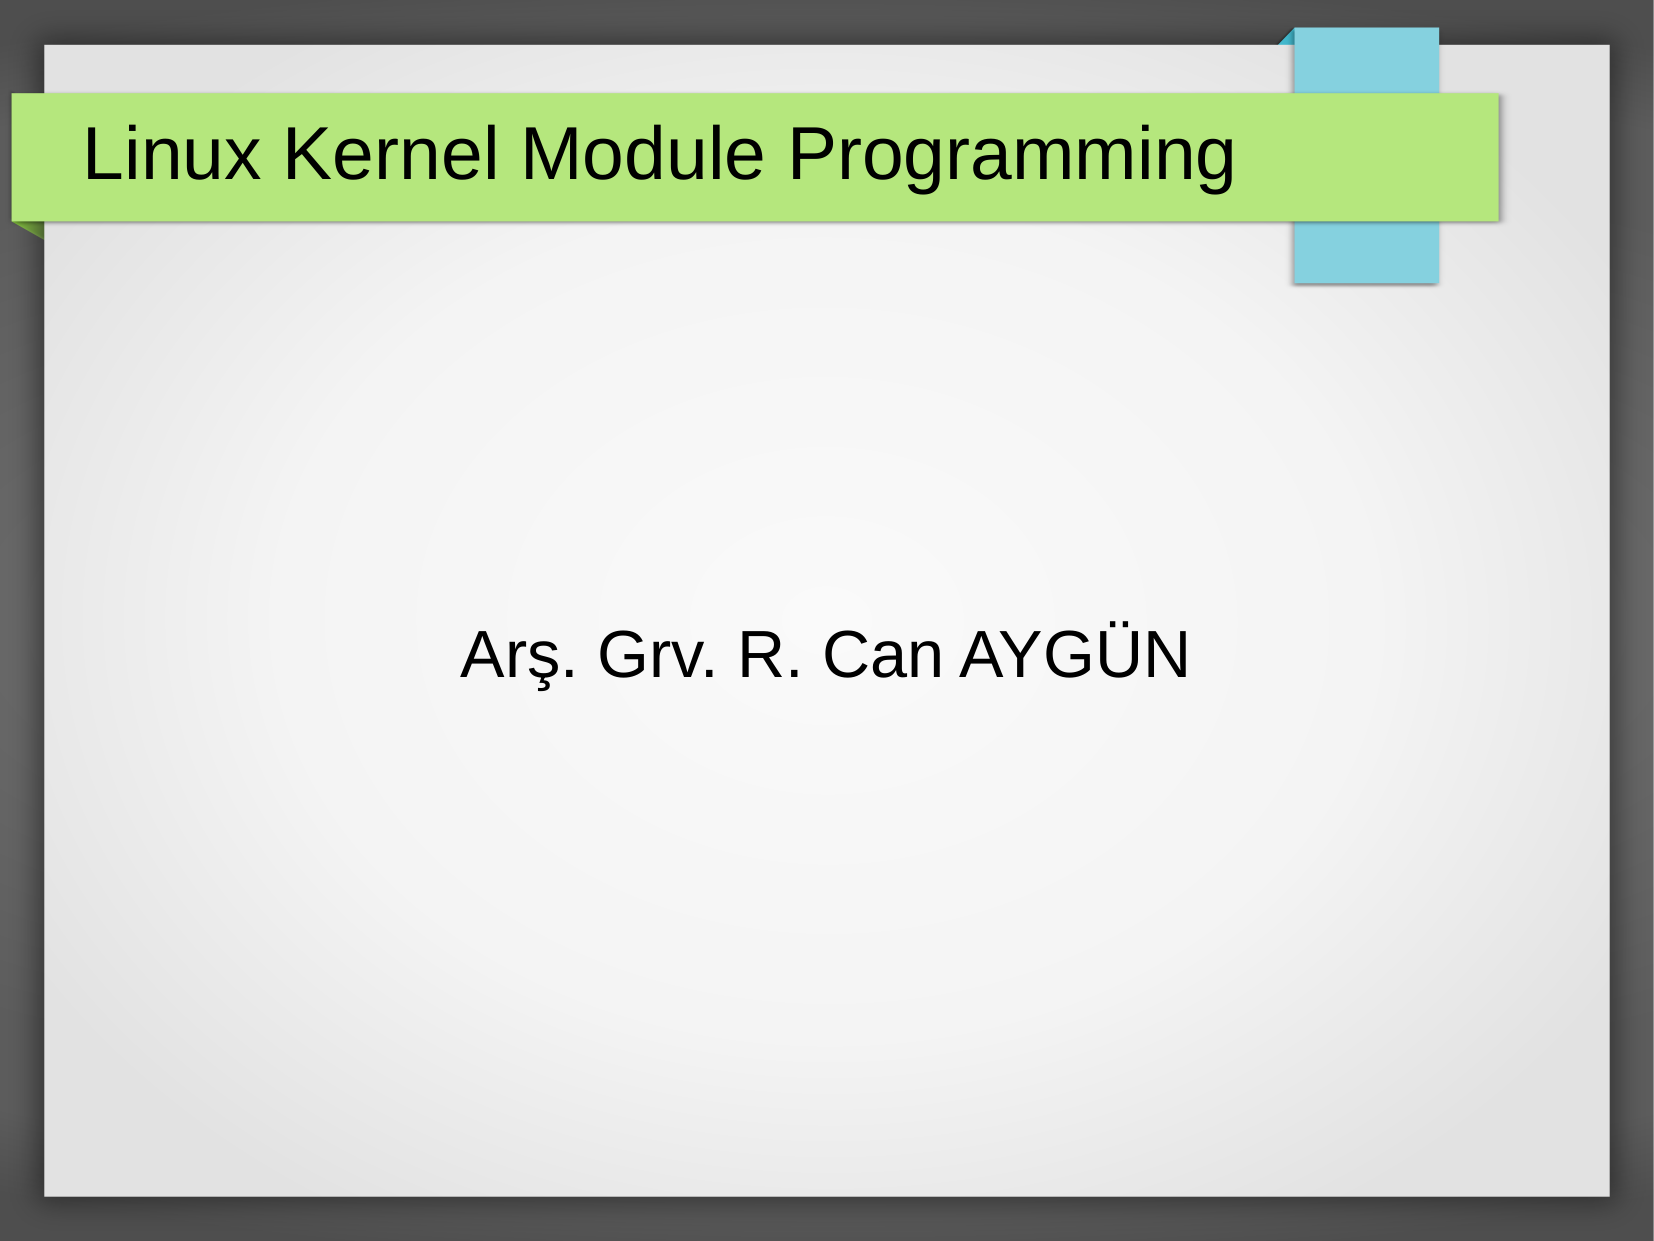

# Linux Kernel Module Programming
Arş. Grv. R. Can AYGÜN